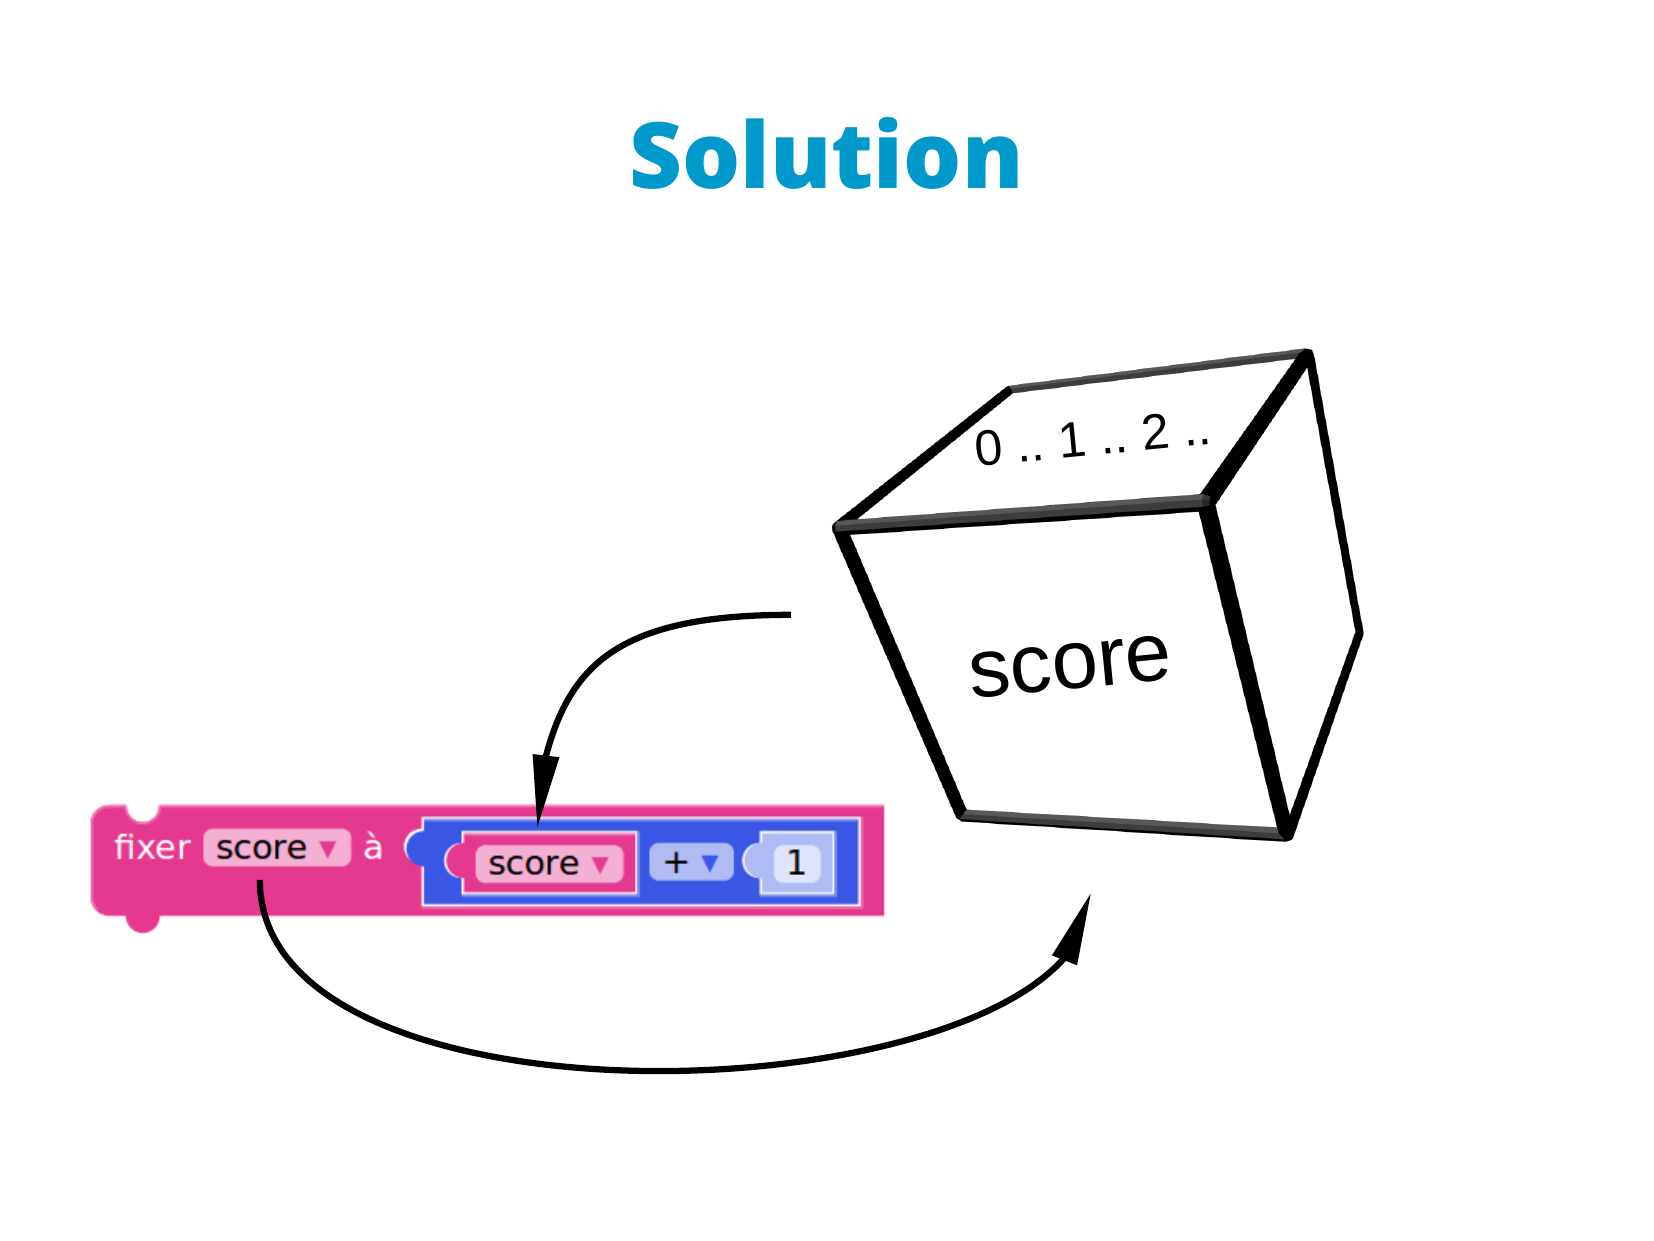

# Solution
0 .. 1 .. 2 ..
score